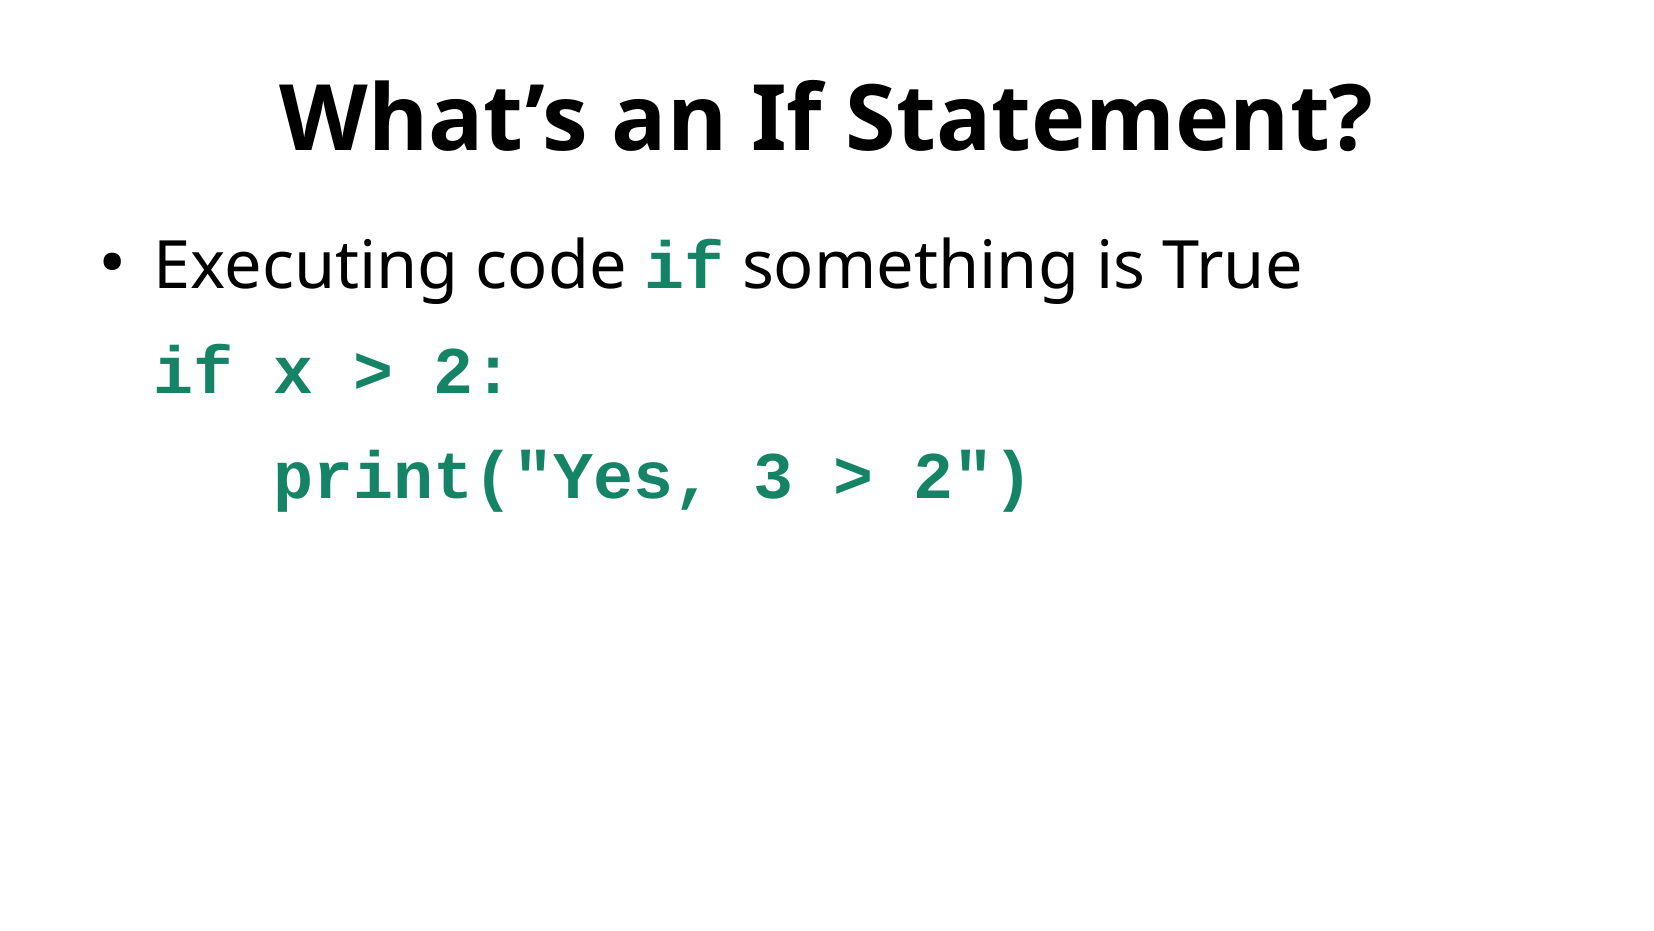

# What’s an If Statement?
Executing code if something is True
if x > 2:
 print("Yes, 3 > 2")